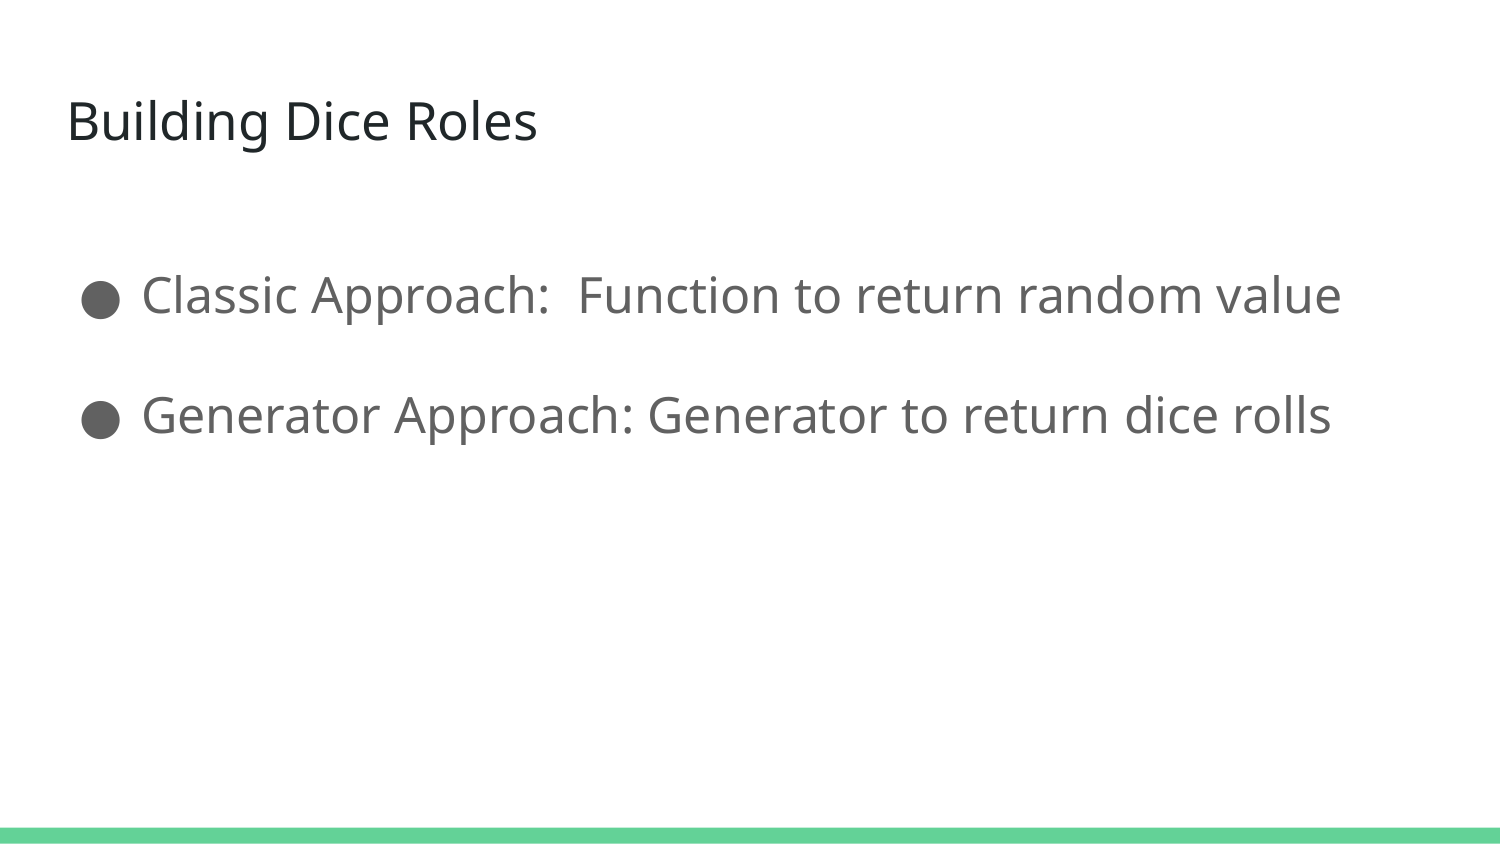

# Building Dice Roles
Classic Approach: Function to return random value
Generator Approach: Generator to return dice rolls